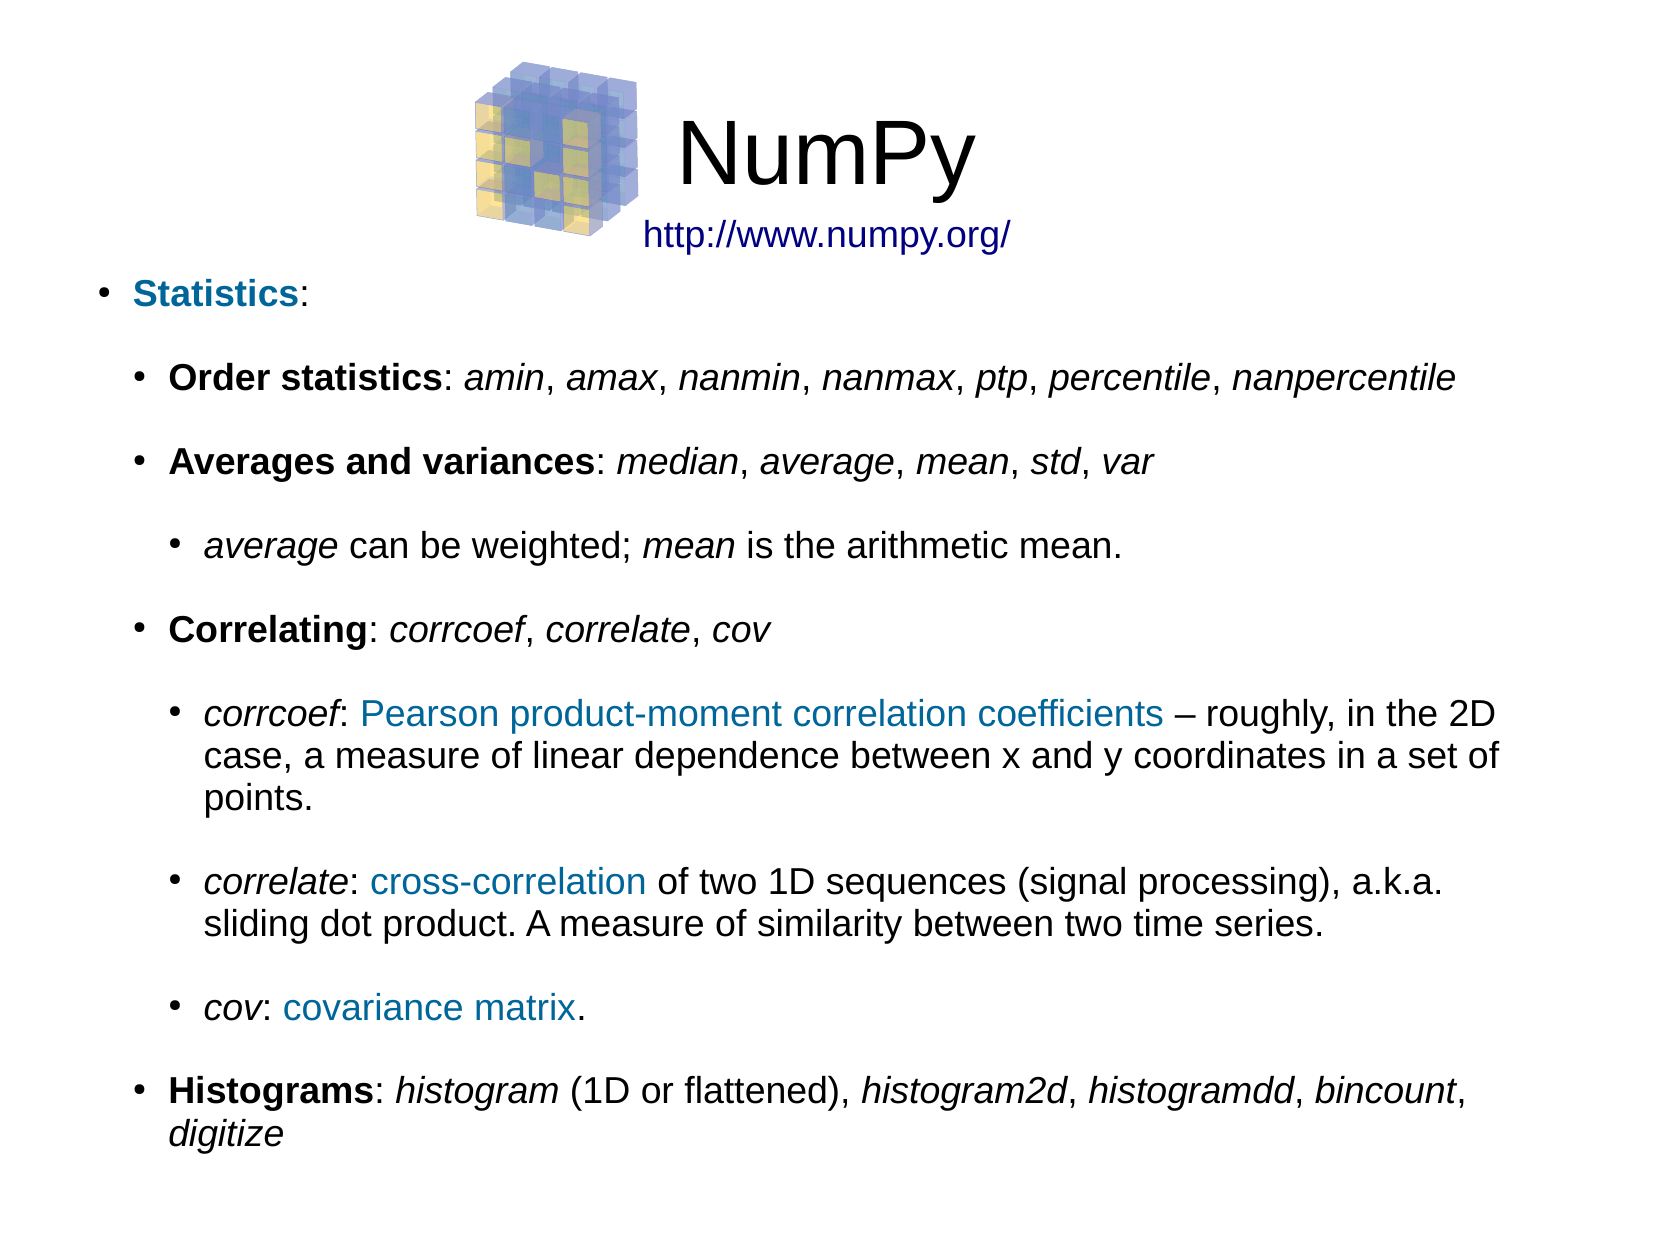

# NumPy
http://www.numpy.org/
Statistics:
Order statistics: amin, amax, nanmin, nanmax, ptp, percentile, nanpercentile
Averages and variances: median, average, mean, std, var
average can be weighted; mean is the arithmetic mean.
Correlating: corrcoef, correlate, cov
corrcoef: Pearson product-moment correlation coefficients – roughly, in the 2D case, a measure of linear dependence between x and y coordinates in a set of points.
correlate: cross-correlation of two 1D sequences (signal processing), a.k.a. sliding dot product. A measure of similarity between two time series.
cov: covariance matrix.
Histograms: histogram (1D or flattened), histogram2d, histogramdd, bincount, digitize